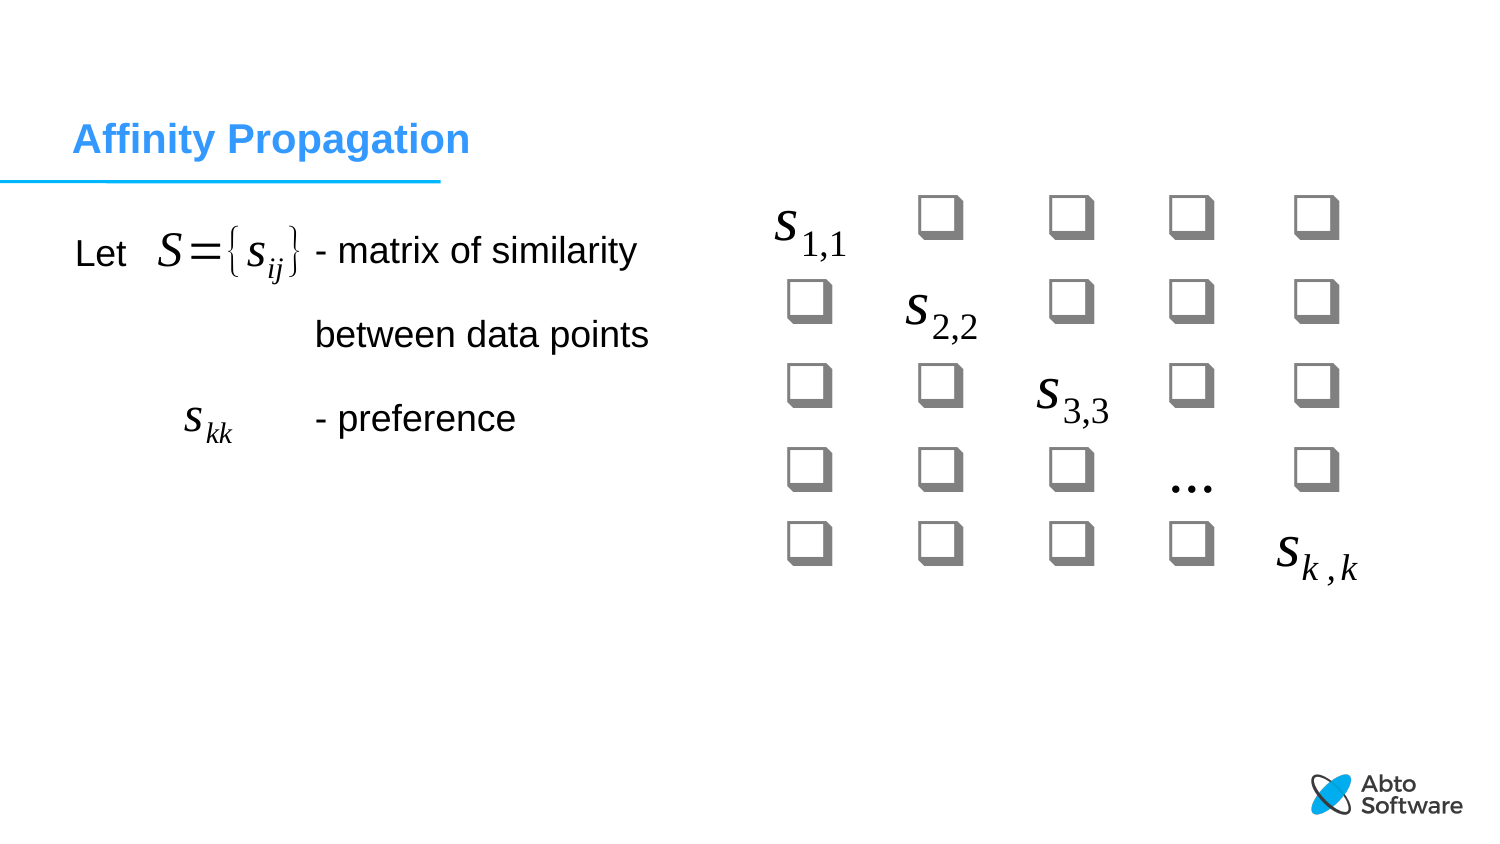

# Affinity Propagation
- matrix of similarity
between data points
Let
- preference